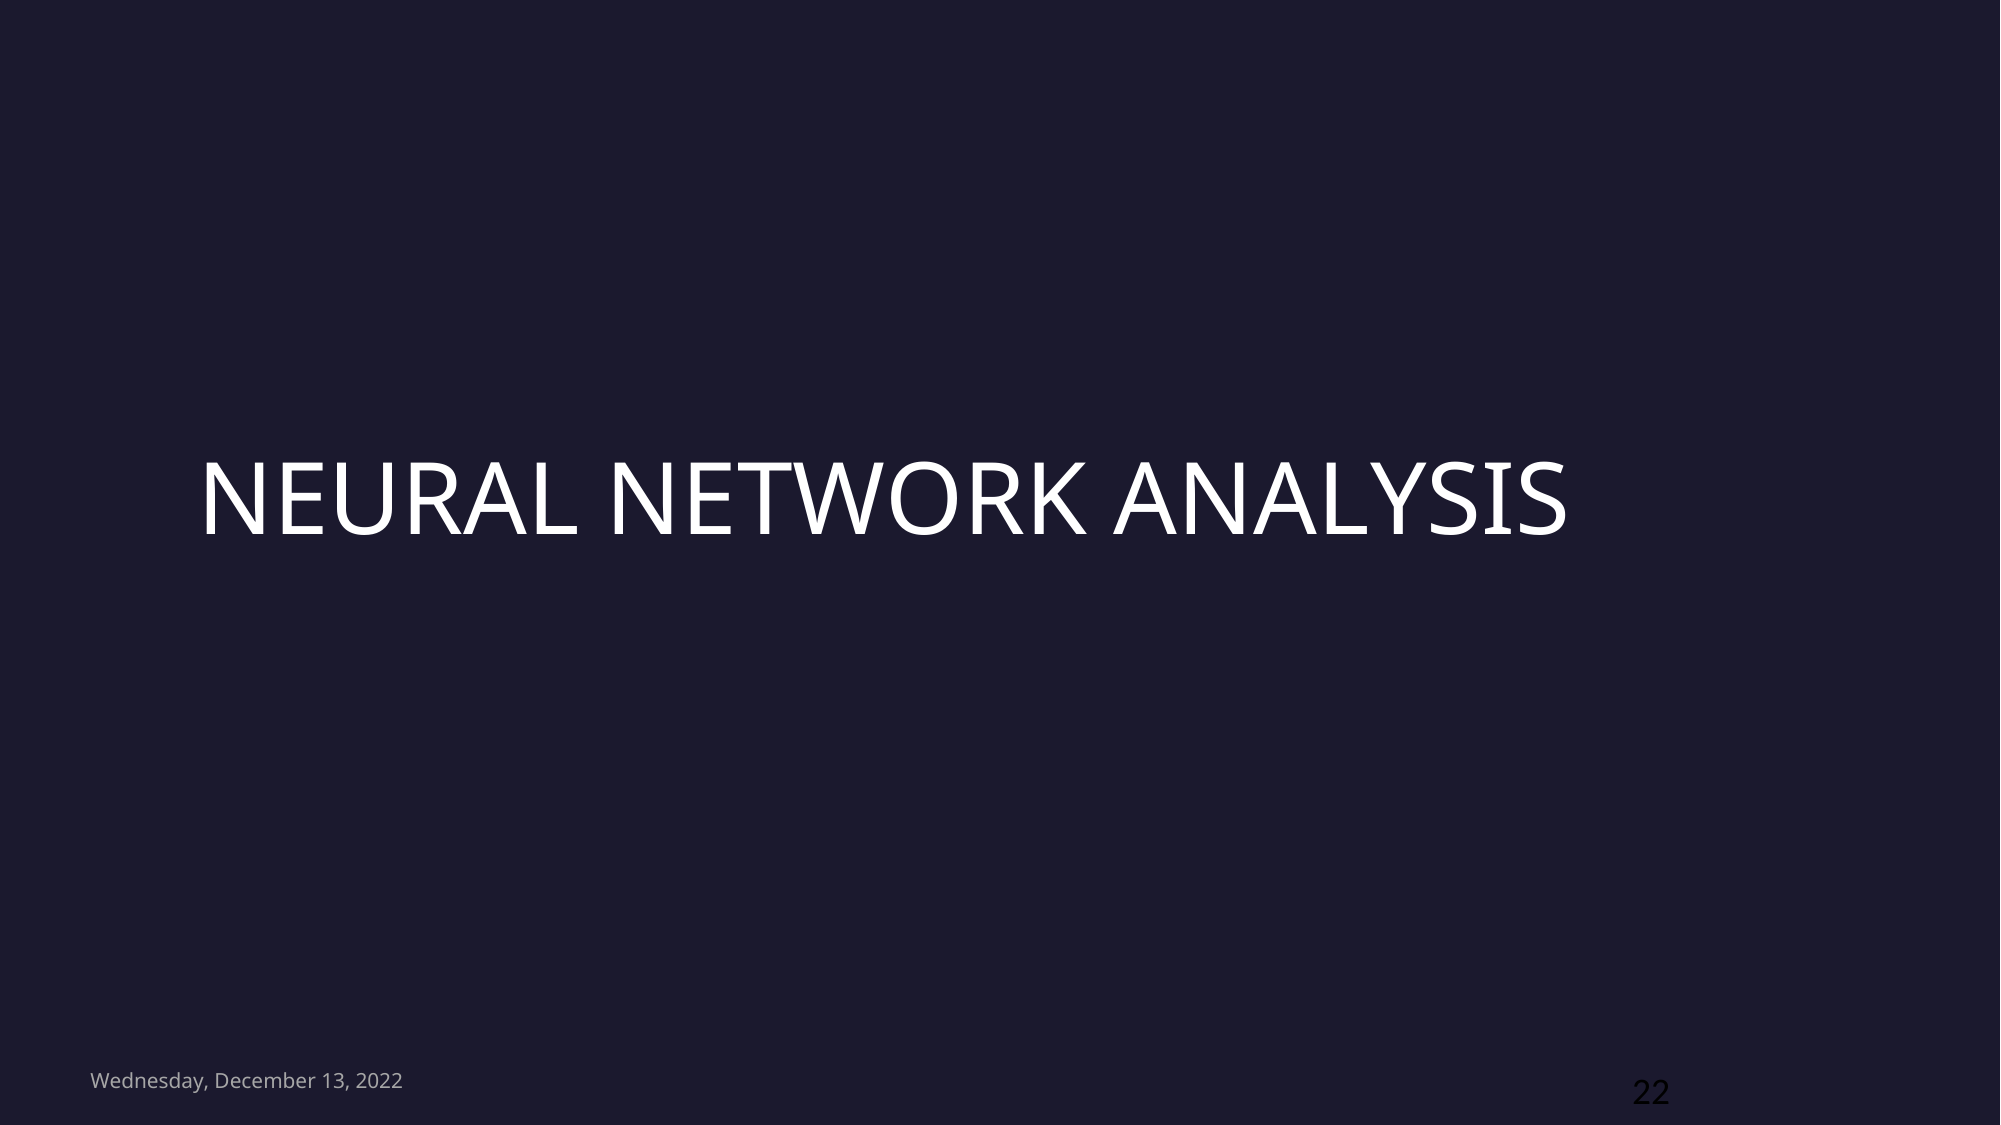

NEURAL NETWORK ANALYSIS
Wednesday, December 13, 2022